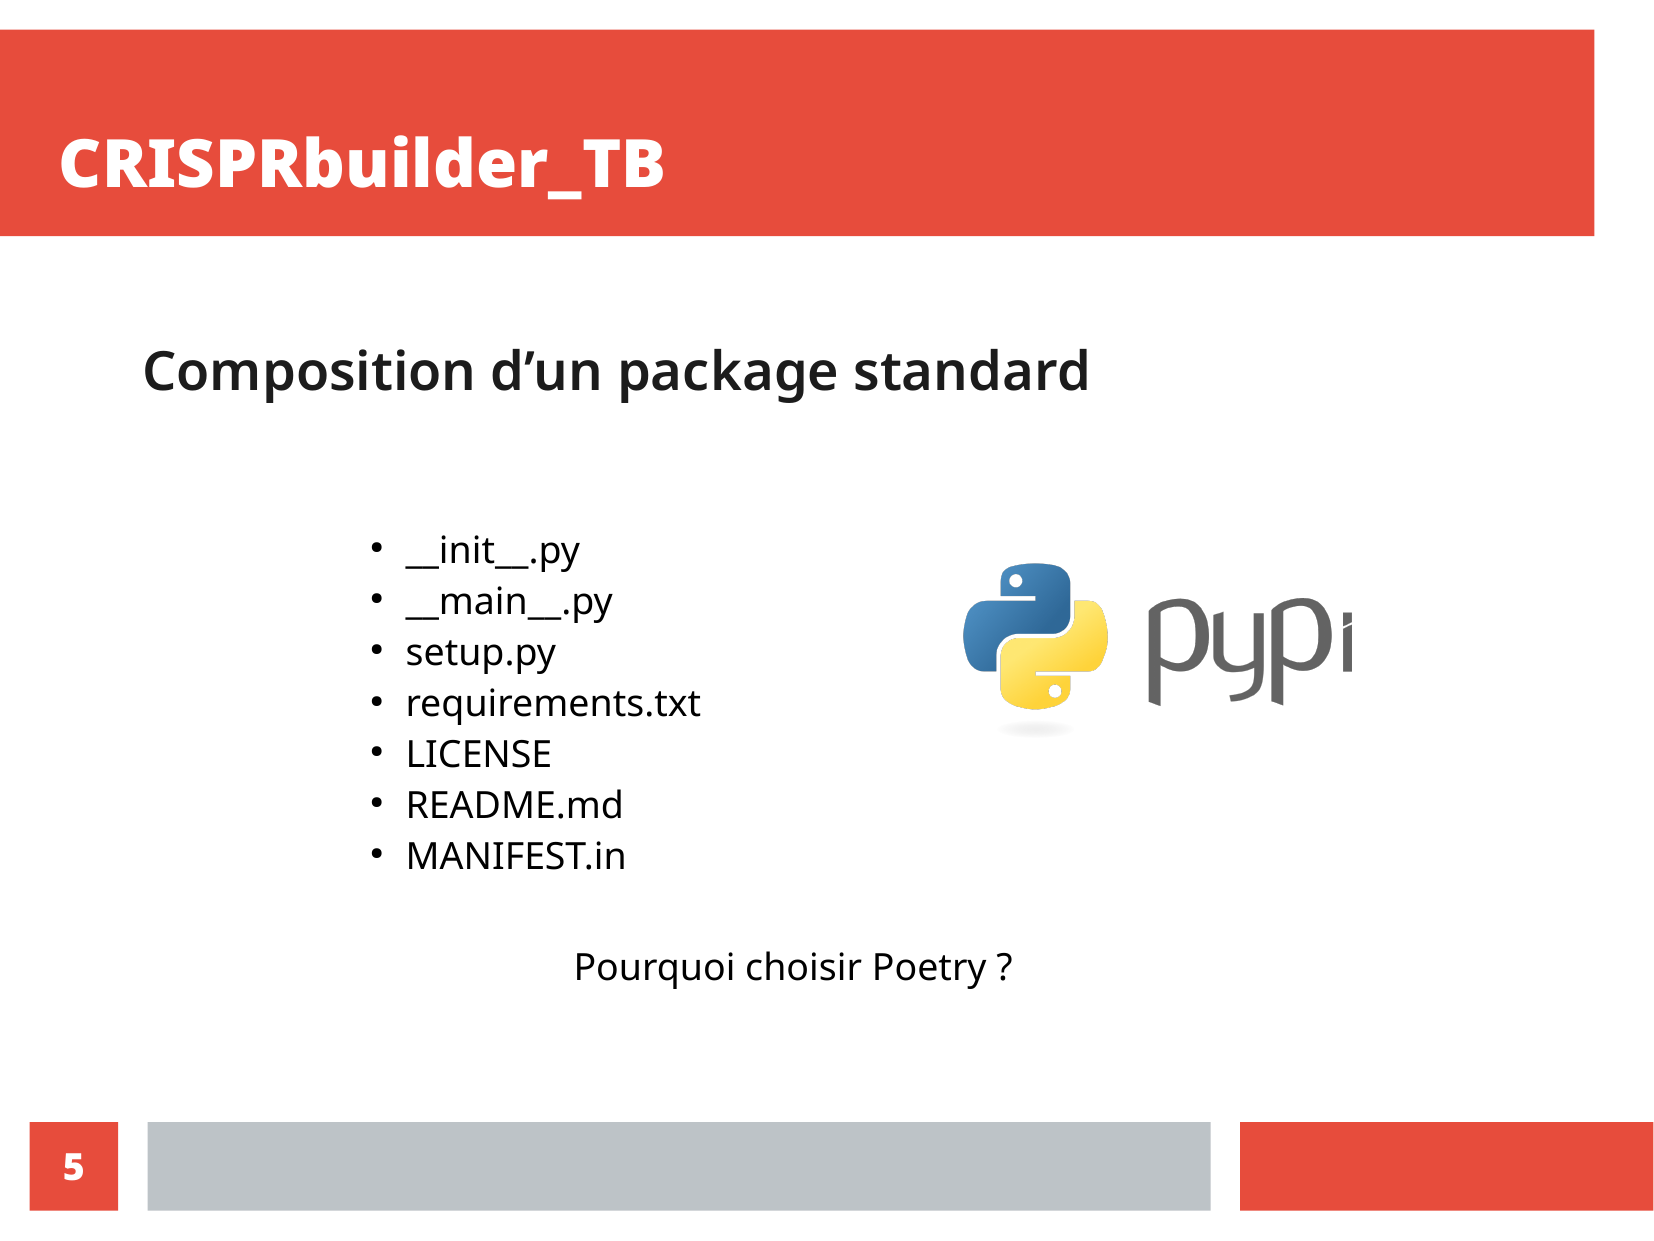

# CRISPRbuilder_TB
Composition d’un package standard
__init__.py
__main__.py
setup.py
requirements.txt
LICENSE
README.md
MANIFEST.in
Pourquoi choisir Poetry ?
5